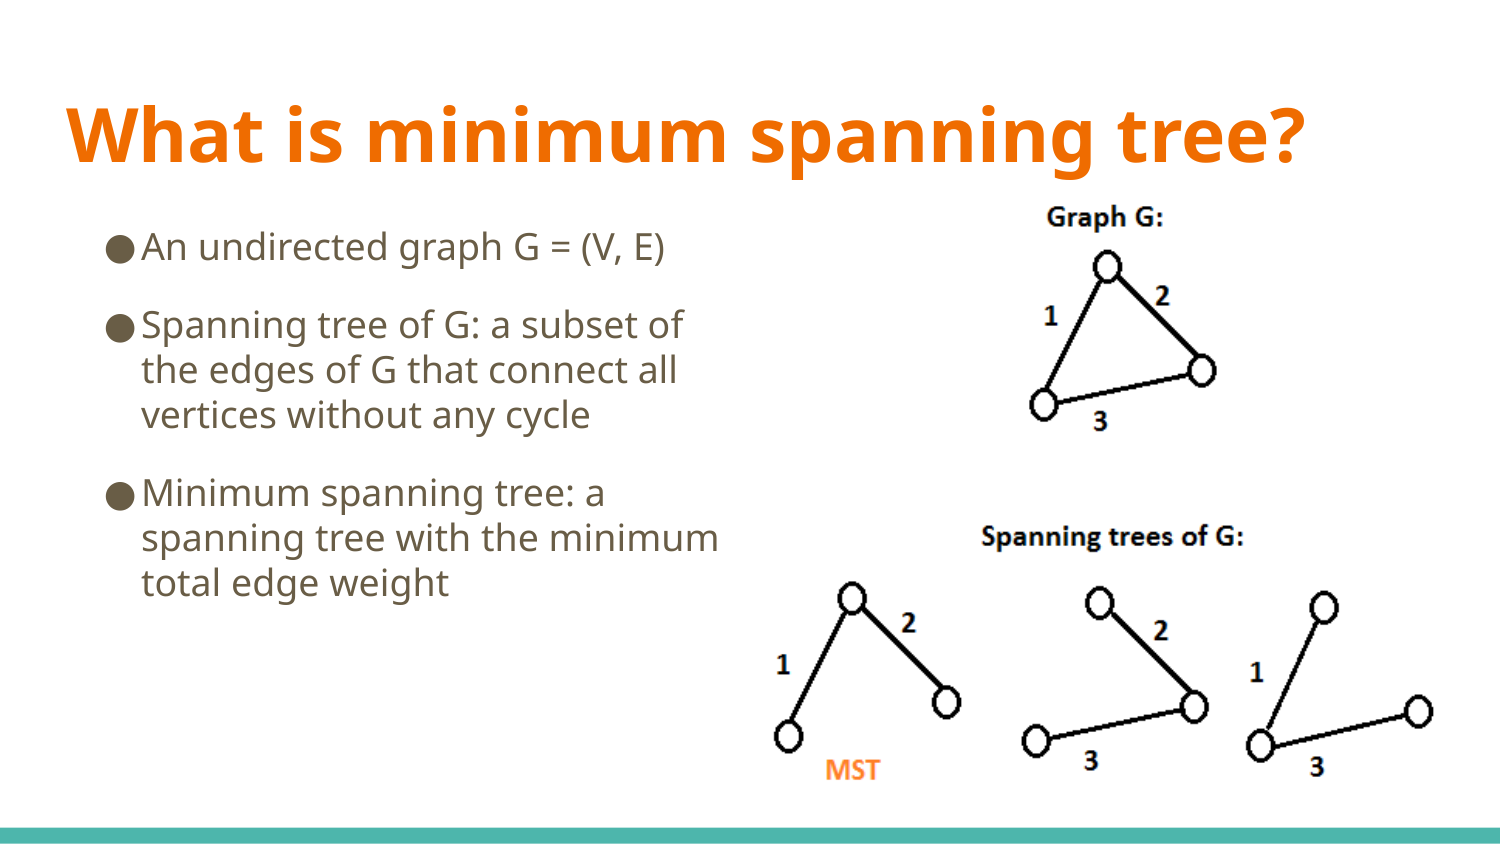

# What is minimum spanning tree?
An undirected graph G = (V, E)
Spanning tree of G: a subset of the edges of G that connect all vertices without any cycle
Minimum spanning tree: a spanning tree with the minimum total edge weight